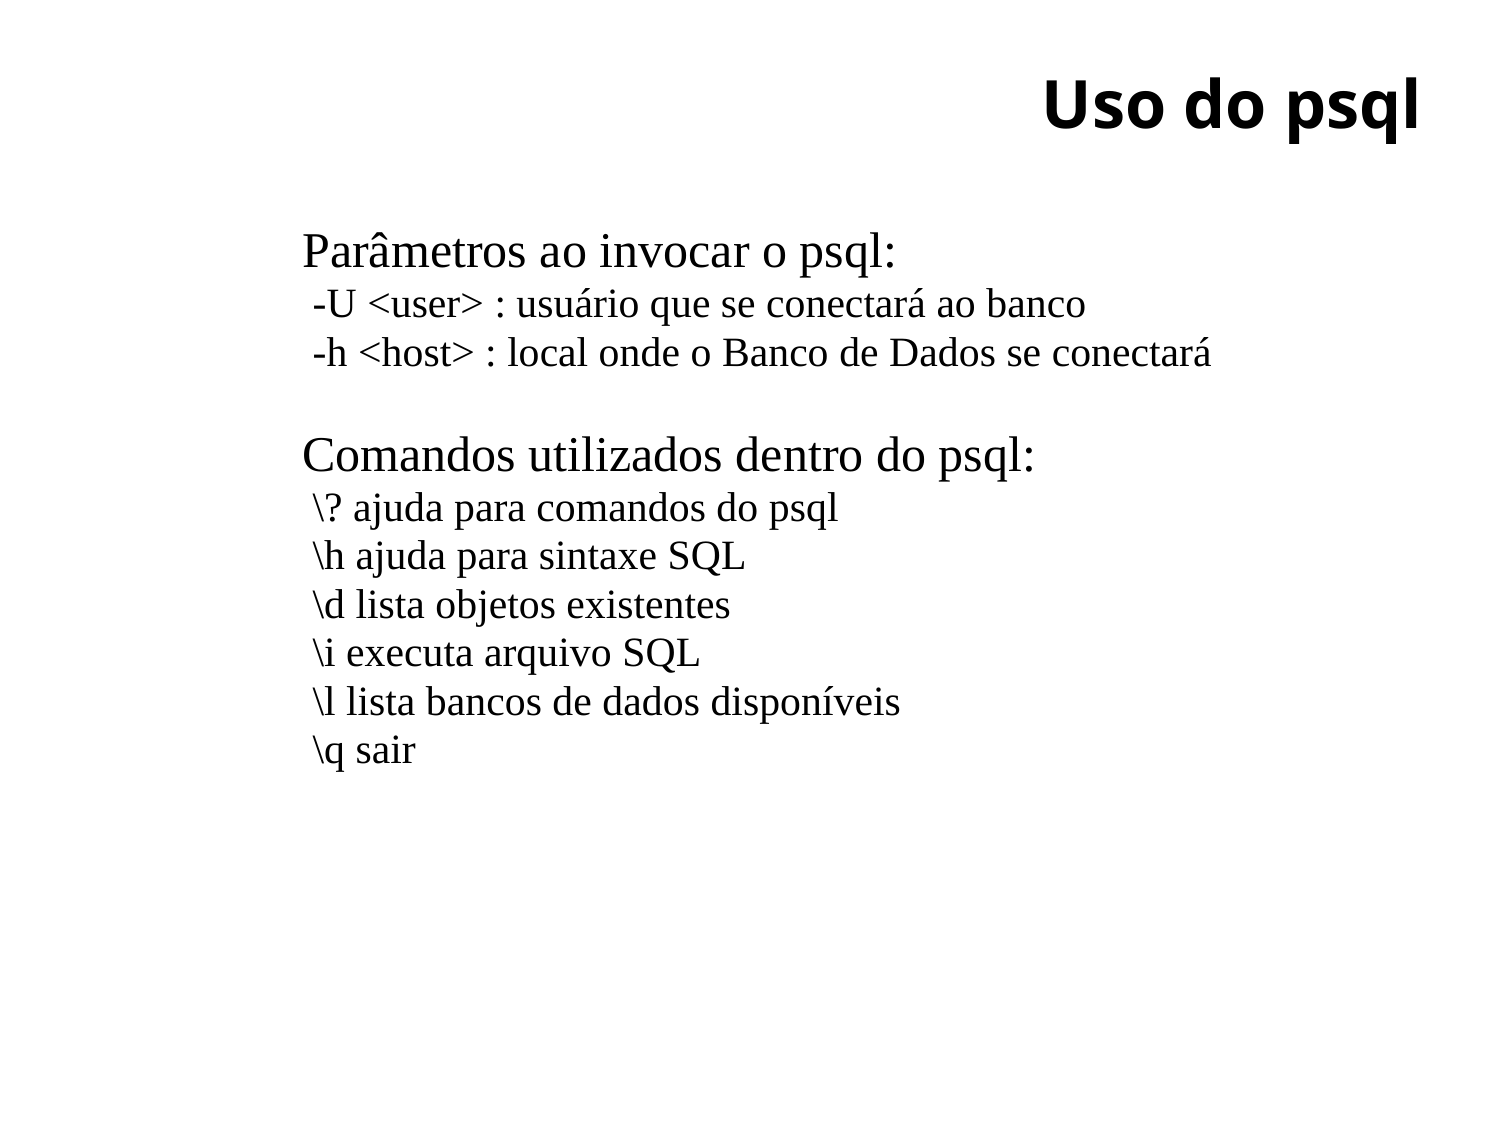

Uso do psql
Parâmetros ao invocar o psql:
 -U <user> : usuário que se conectará ao banco
 -h <host> : local onde o Banco de Dados se conectará
Comandos utilizados dentro do psql:
 \? ajuda para comandos do psql
 \h ajuda para sintaxe SQL
 \d lista objetos existentes
 \i executa arquivo SQL
 \l lista bancos de dados disponíveis
 \q sair